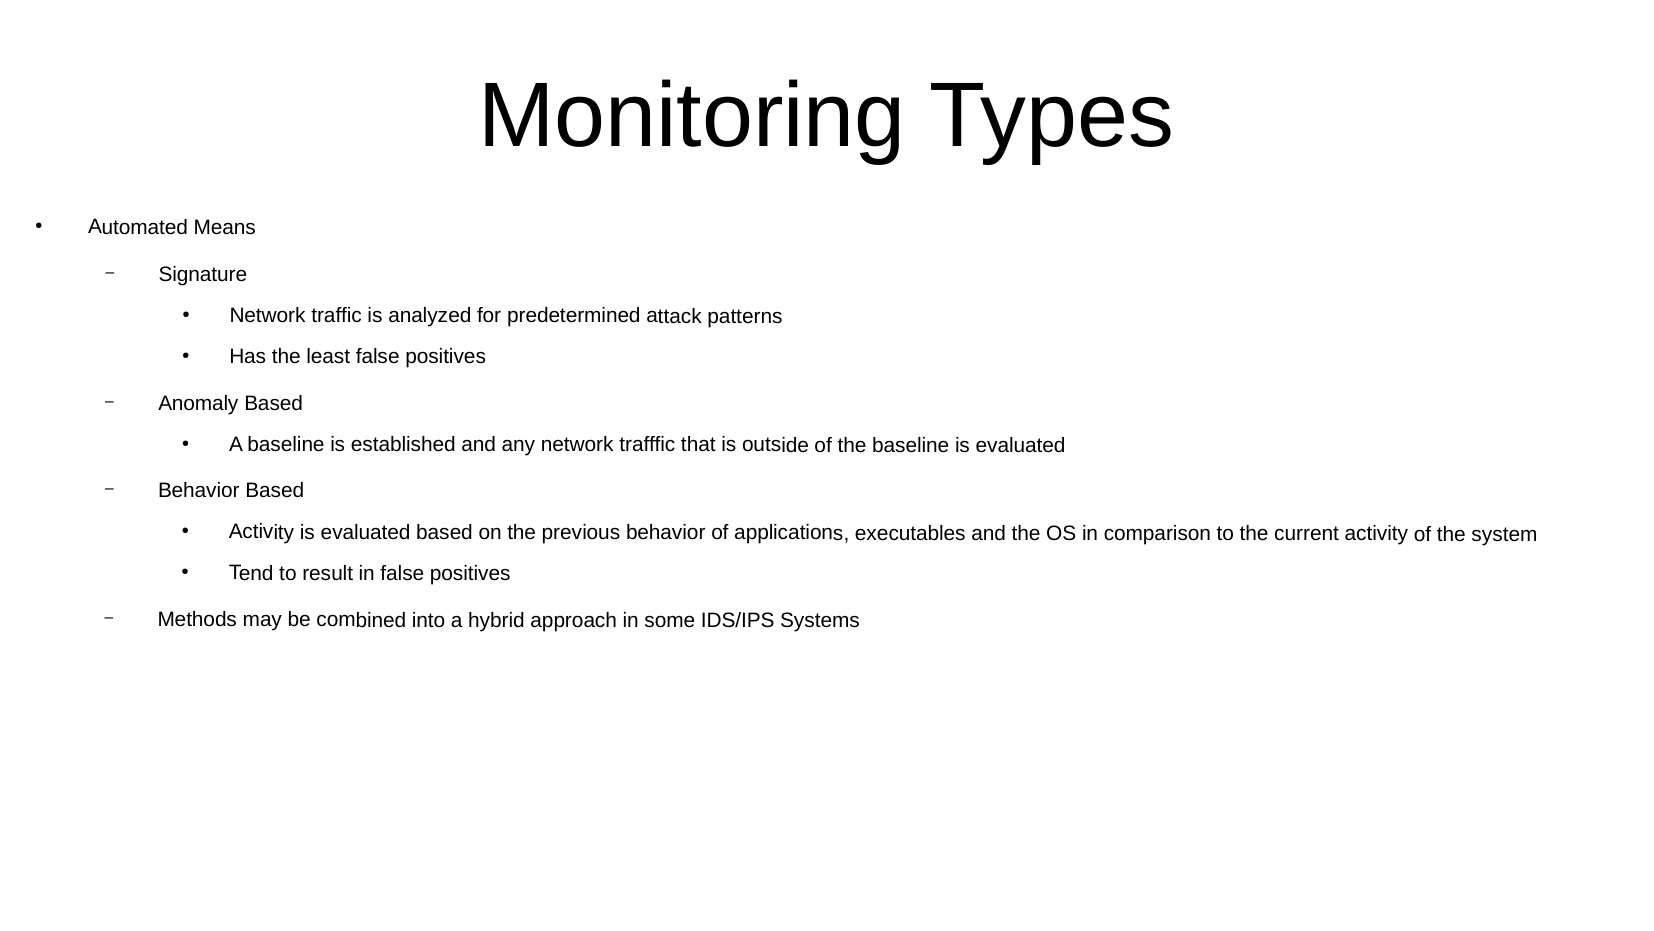

# Monitoring Types
Automated Means
Signature
Network traffic is analyzed for predetermined attack patterns
Has the least false positives
Anomaly Based
A baseline is established and any network trafffic that is outside of the baseline is evaluated
Behavior Based
Activity is evaluated based on the previous behavior of applications, executables and the OS in comparison to the current activity of the system
Tend to result in false positives
Methods may be combined into a hybrid approach in some IDS/IPS Systems